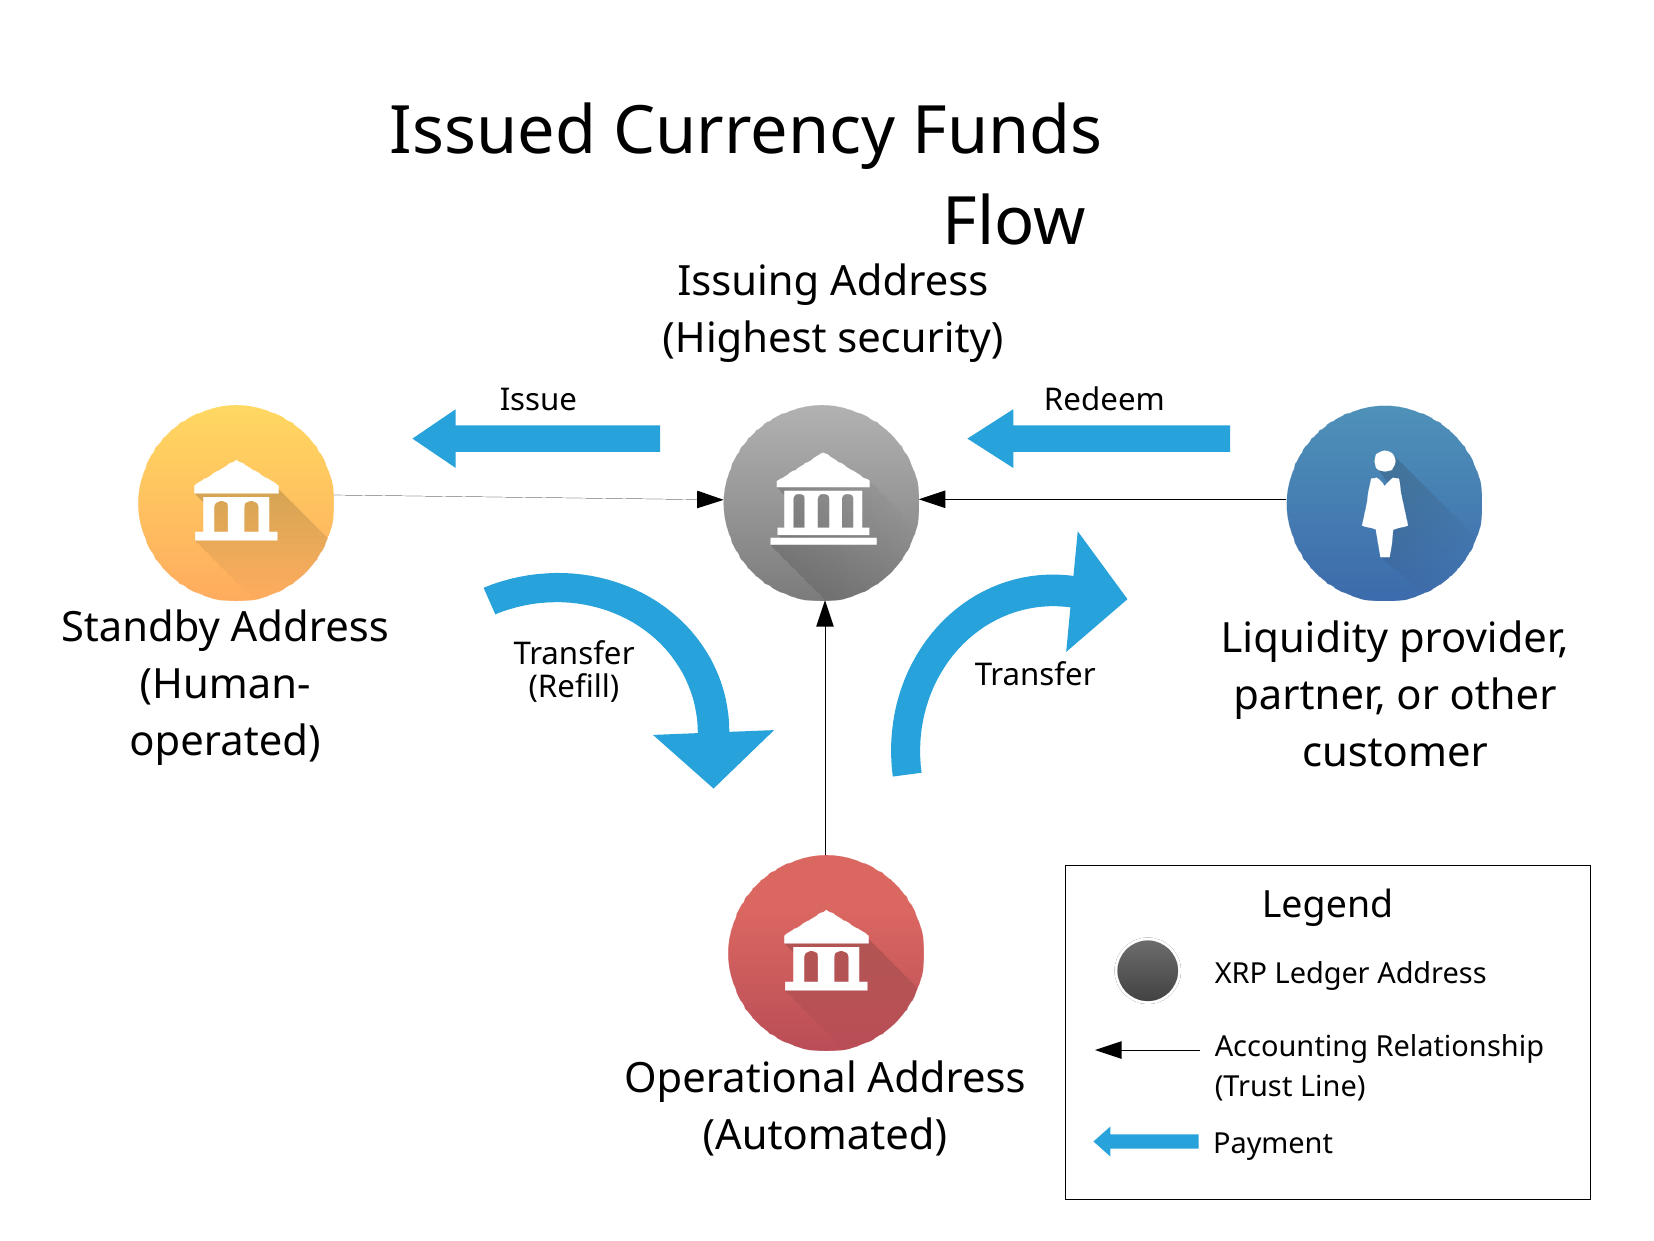

Issued Currency Funds Flow
Issuing Address
(Highest security)
Issue
Redeem
Standby Address
(Human-operated)
Liquidity provider, partner, or other customer
Transfer
(Refill)
Transfer
Legend
XRP Ledger Address
Accounting Relationship
(Trust Line)
Operational Address
(Automated)
Payment